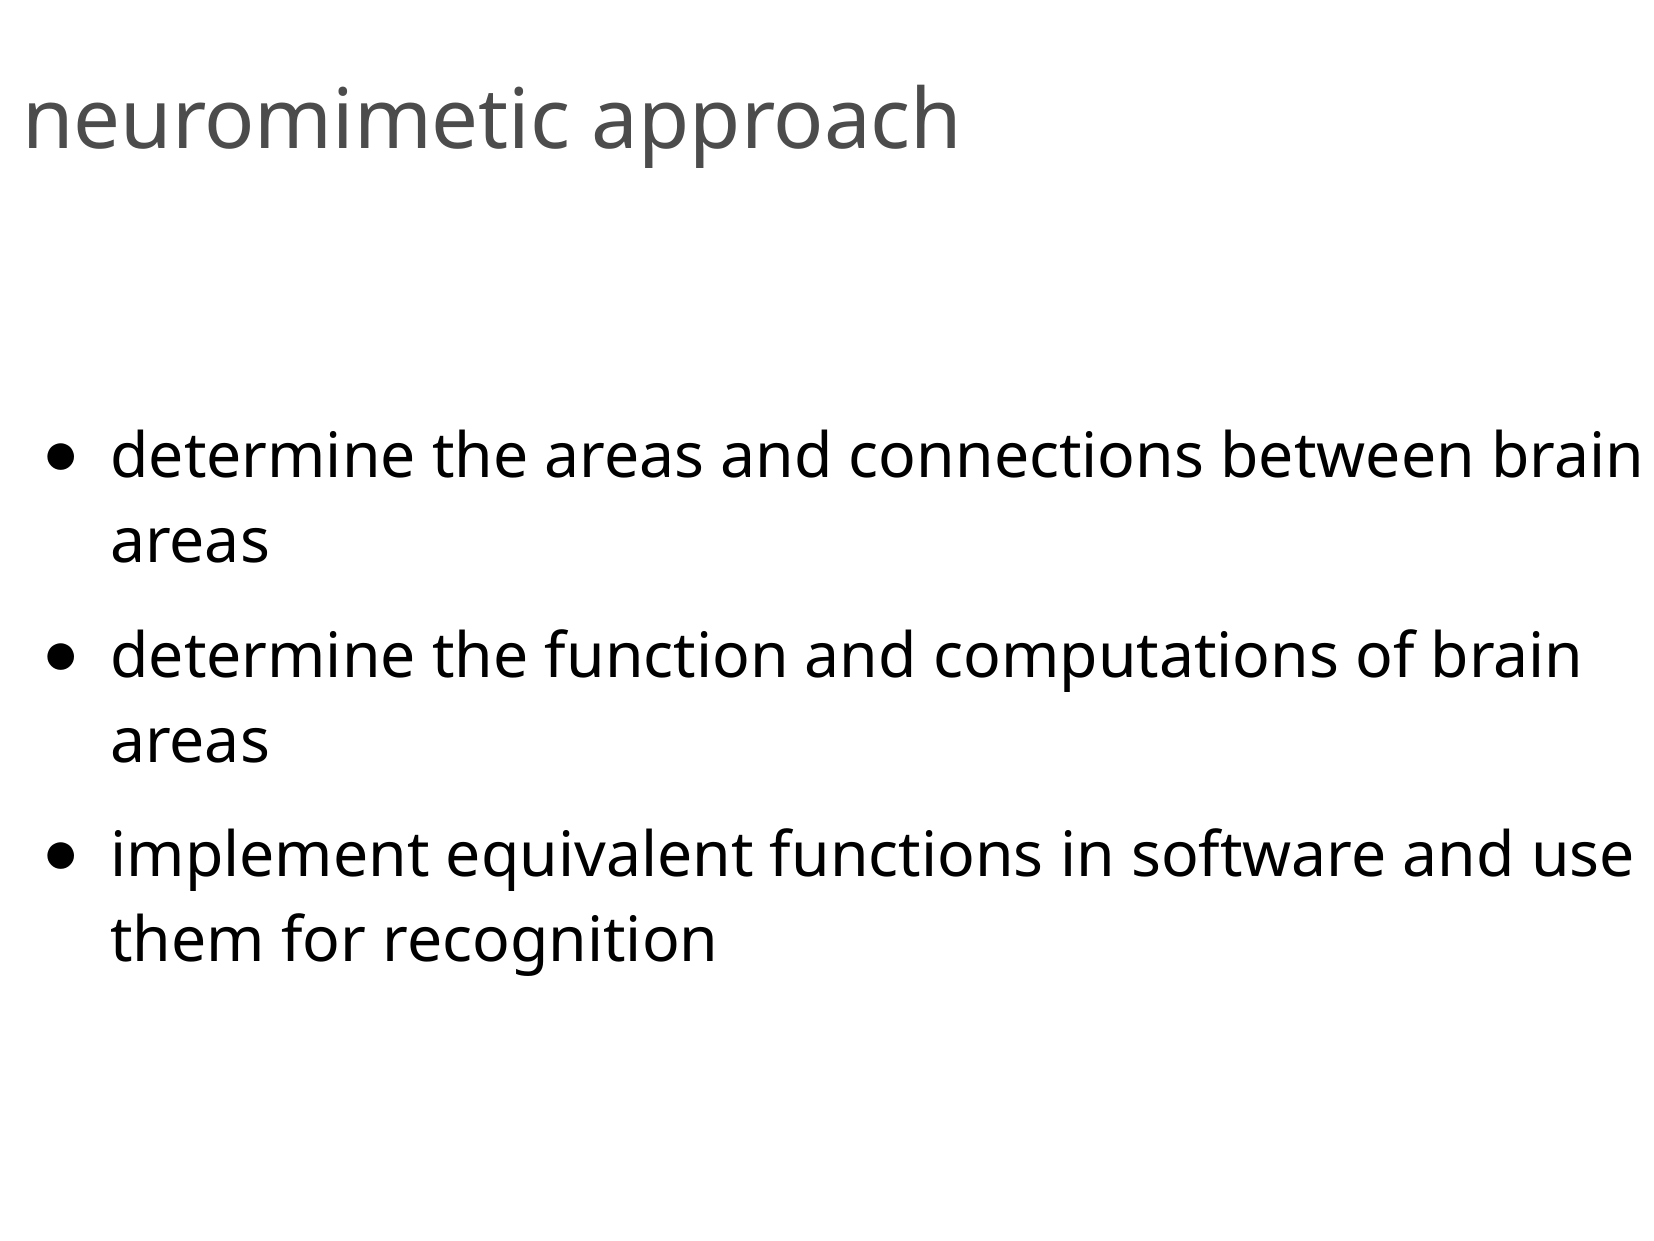

# neuromimetic approach
determine the areas and connections between brain areas
determine the function and computations of brain areas
implement equivalent functions in software and use them for recognition